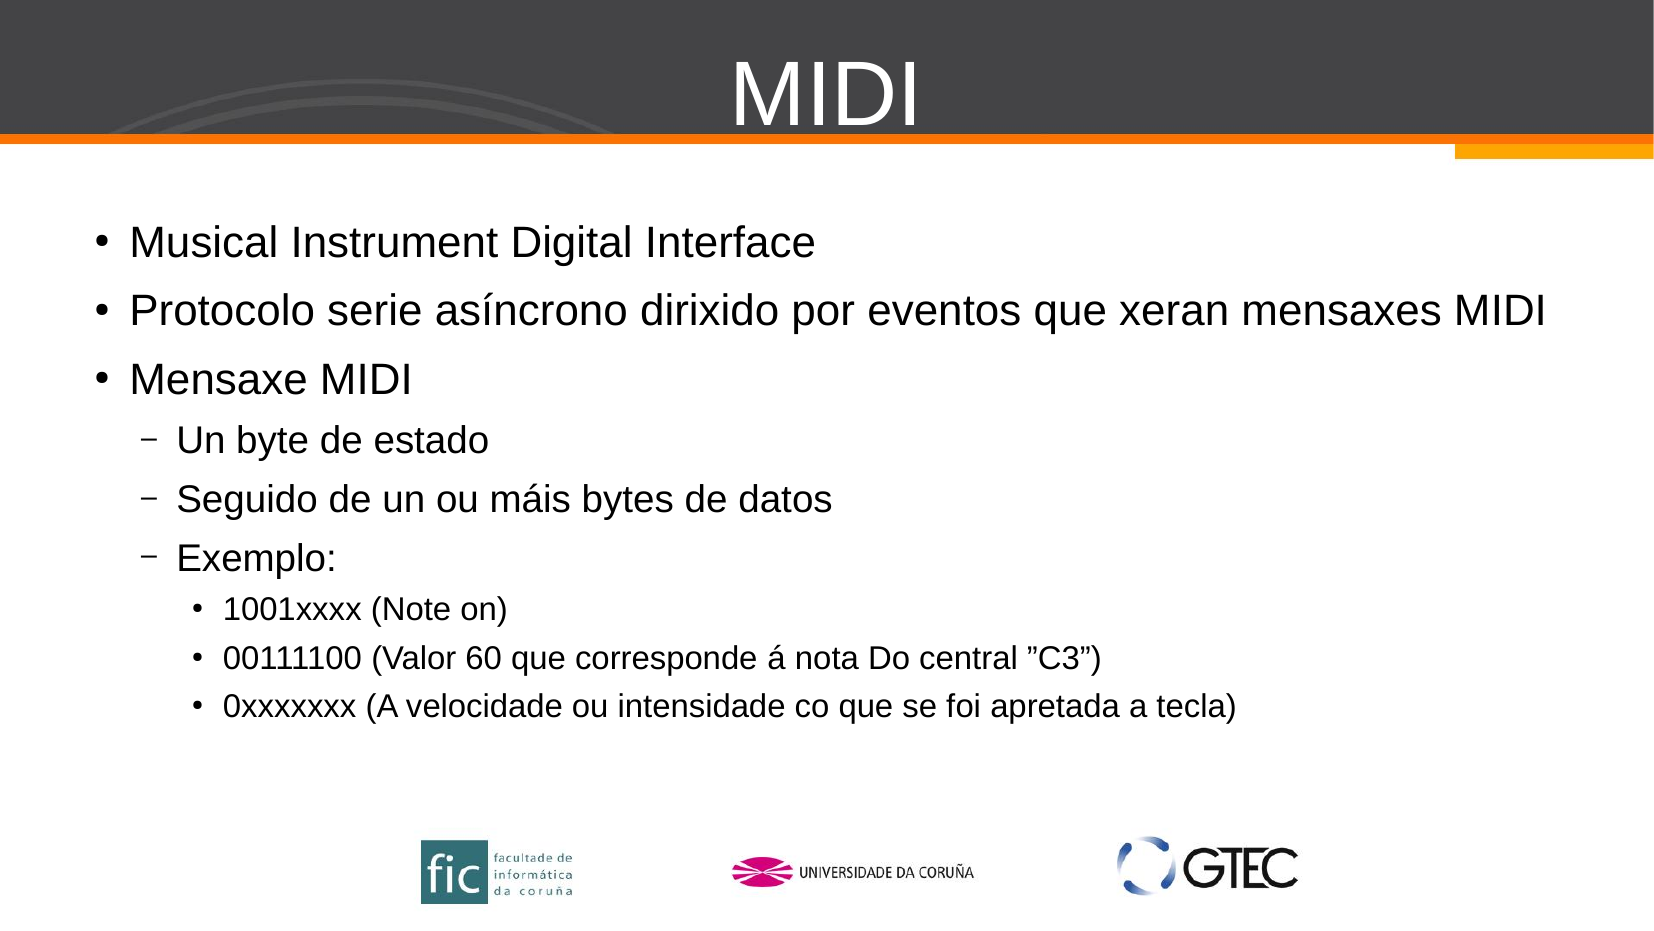

# MIDI
Musical Instrument Digital Interface
Protocolo serie asíncrono dirixido por eventos que xeran mensaxes MIDI
Mensaxe MIDI
Un byte de estado
Seguido de un ou máis bytes de datos
Exemplo:
1001xxxx (Note on)
00111100 (Valor 60 que corresponde á nota Do central ”C3”)
0xxxxxxx (A velocidade ou intensidade co que se foi apretada a tecla)